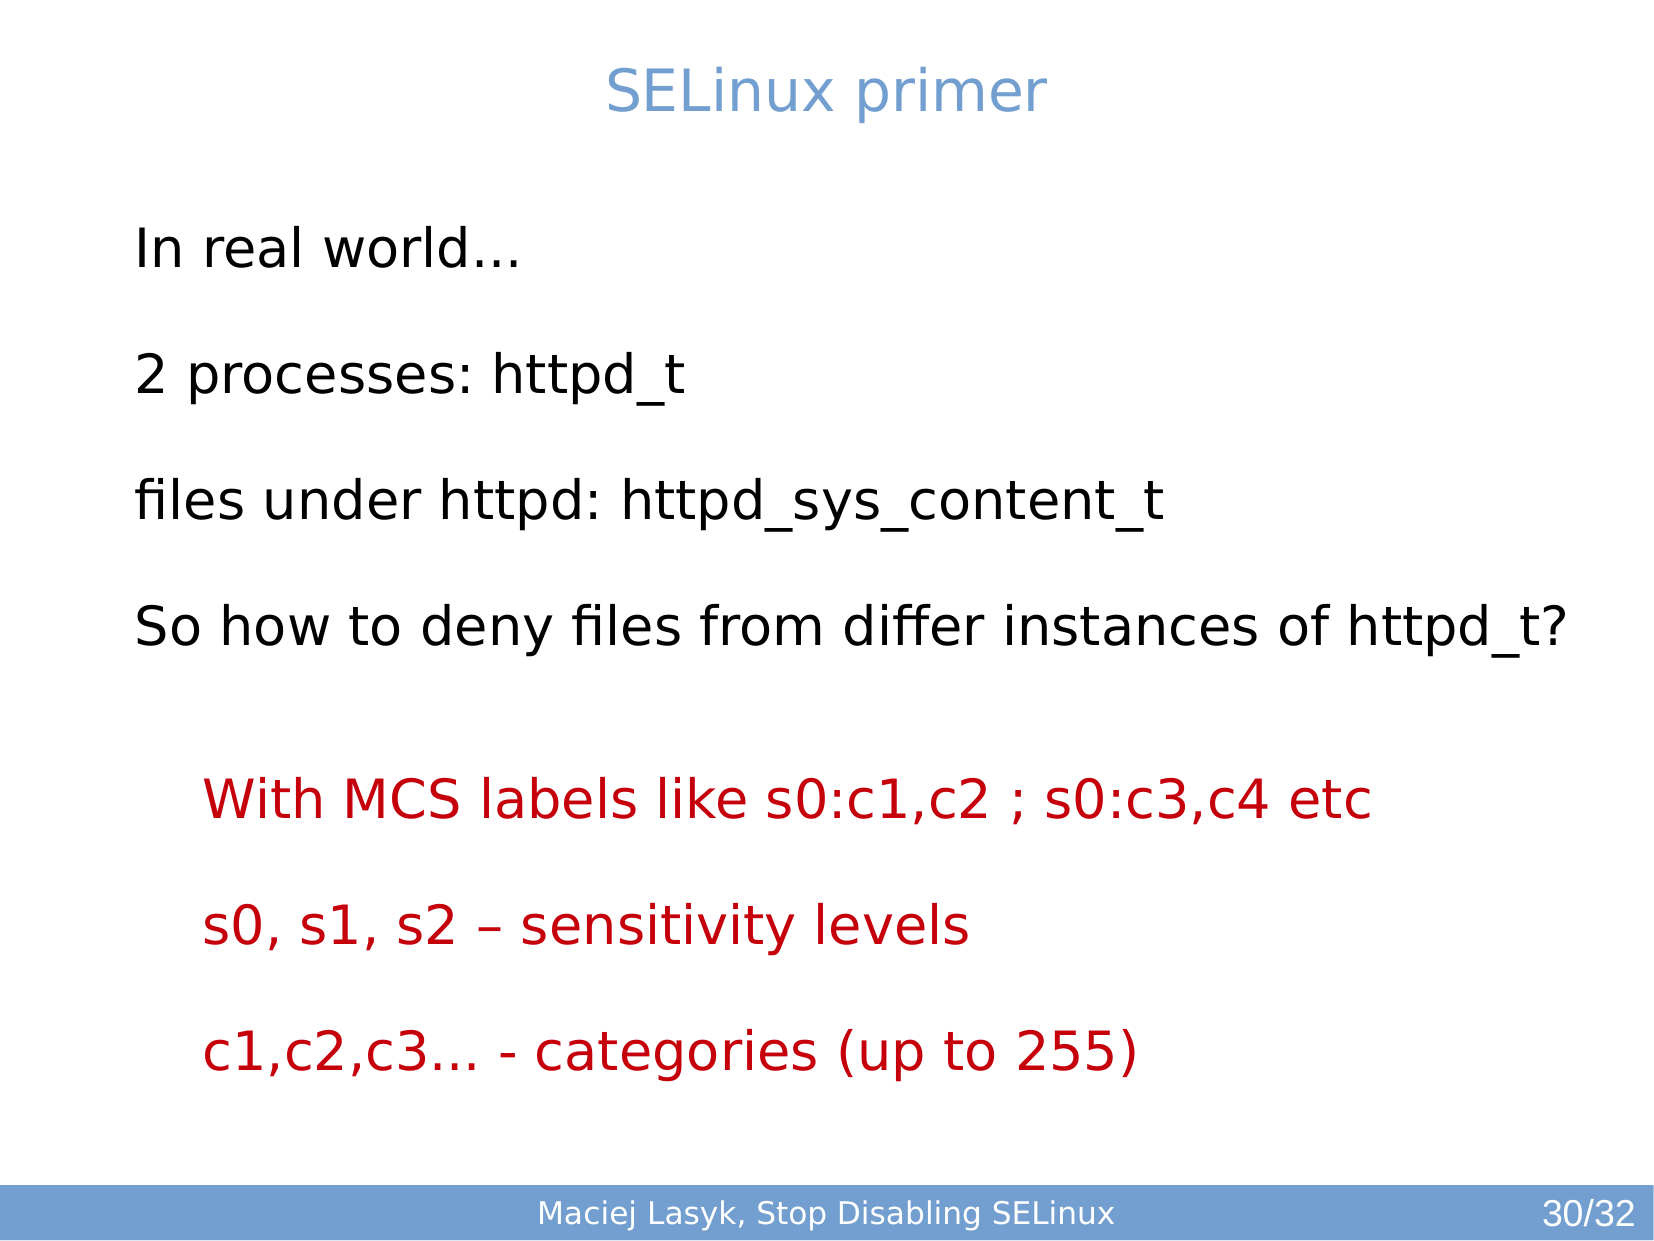

SELinux primer
In real world...
2 processes: httpd_t
files under httpd: httpd_sys_content_t
So how to deny files from differ instances of httpd_t?
With MCS labels like s0:c1,c2 ; s0:c3,c4 etc
s0, s1, s2 – sensitivity levels
c1,c2,c3... - categories (up to 255)
 30/32
Maciej Lasyk, High Availability Explained
Maciej Lasyk, Stop Disabling SELinux